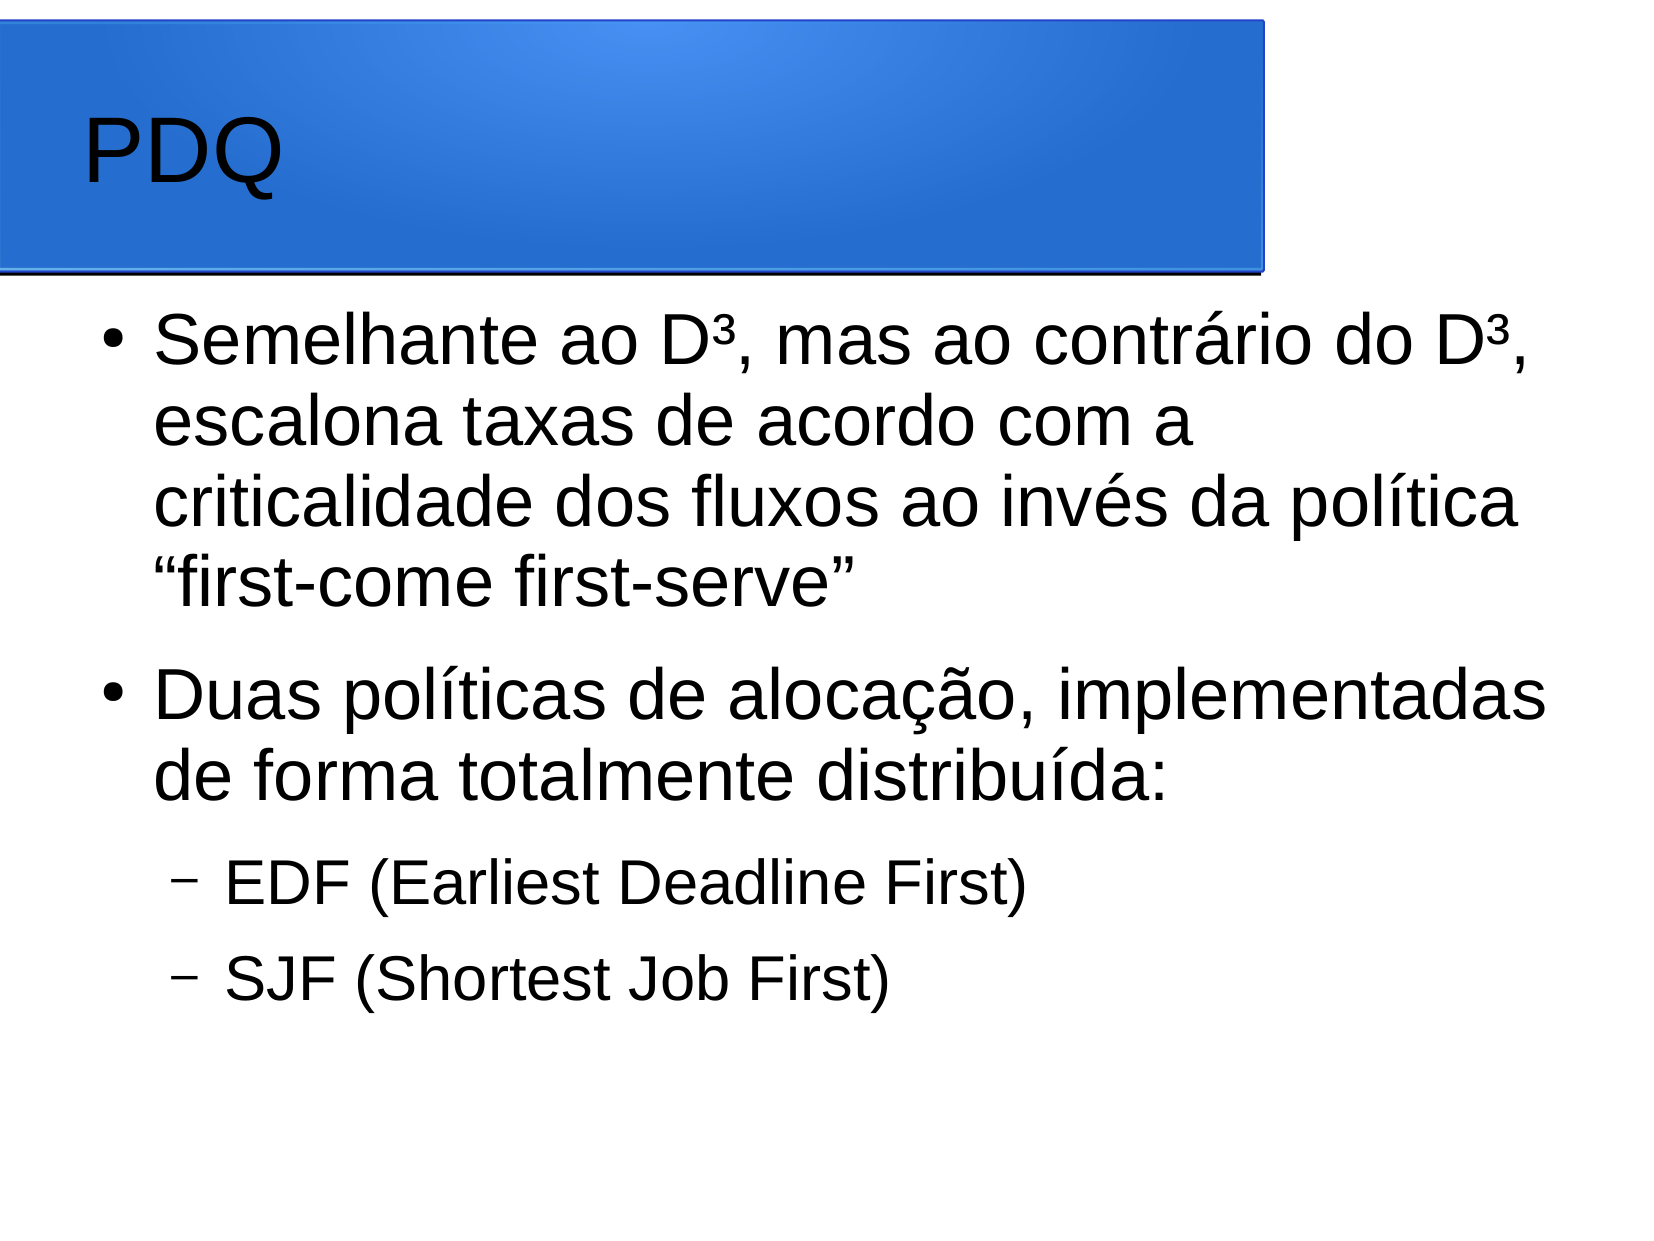

# PDQ
Semelhante ao D³, mas ao contrário do D³, escalona taxas de acordo com a criticalidade dos fluxos ao invés da política “first-come first-serve”
Duas políticas de alocação, implementadas de forma totalmente distribuída:
EDF (Earliest Deadline First)
SJF (Shortest Job First)